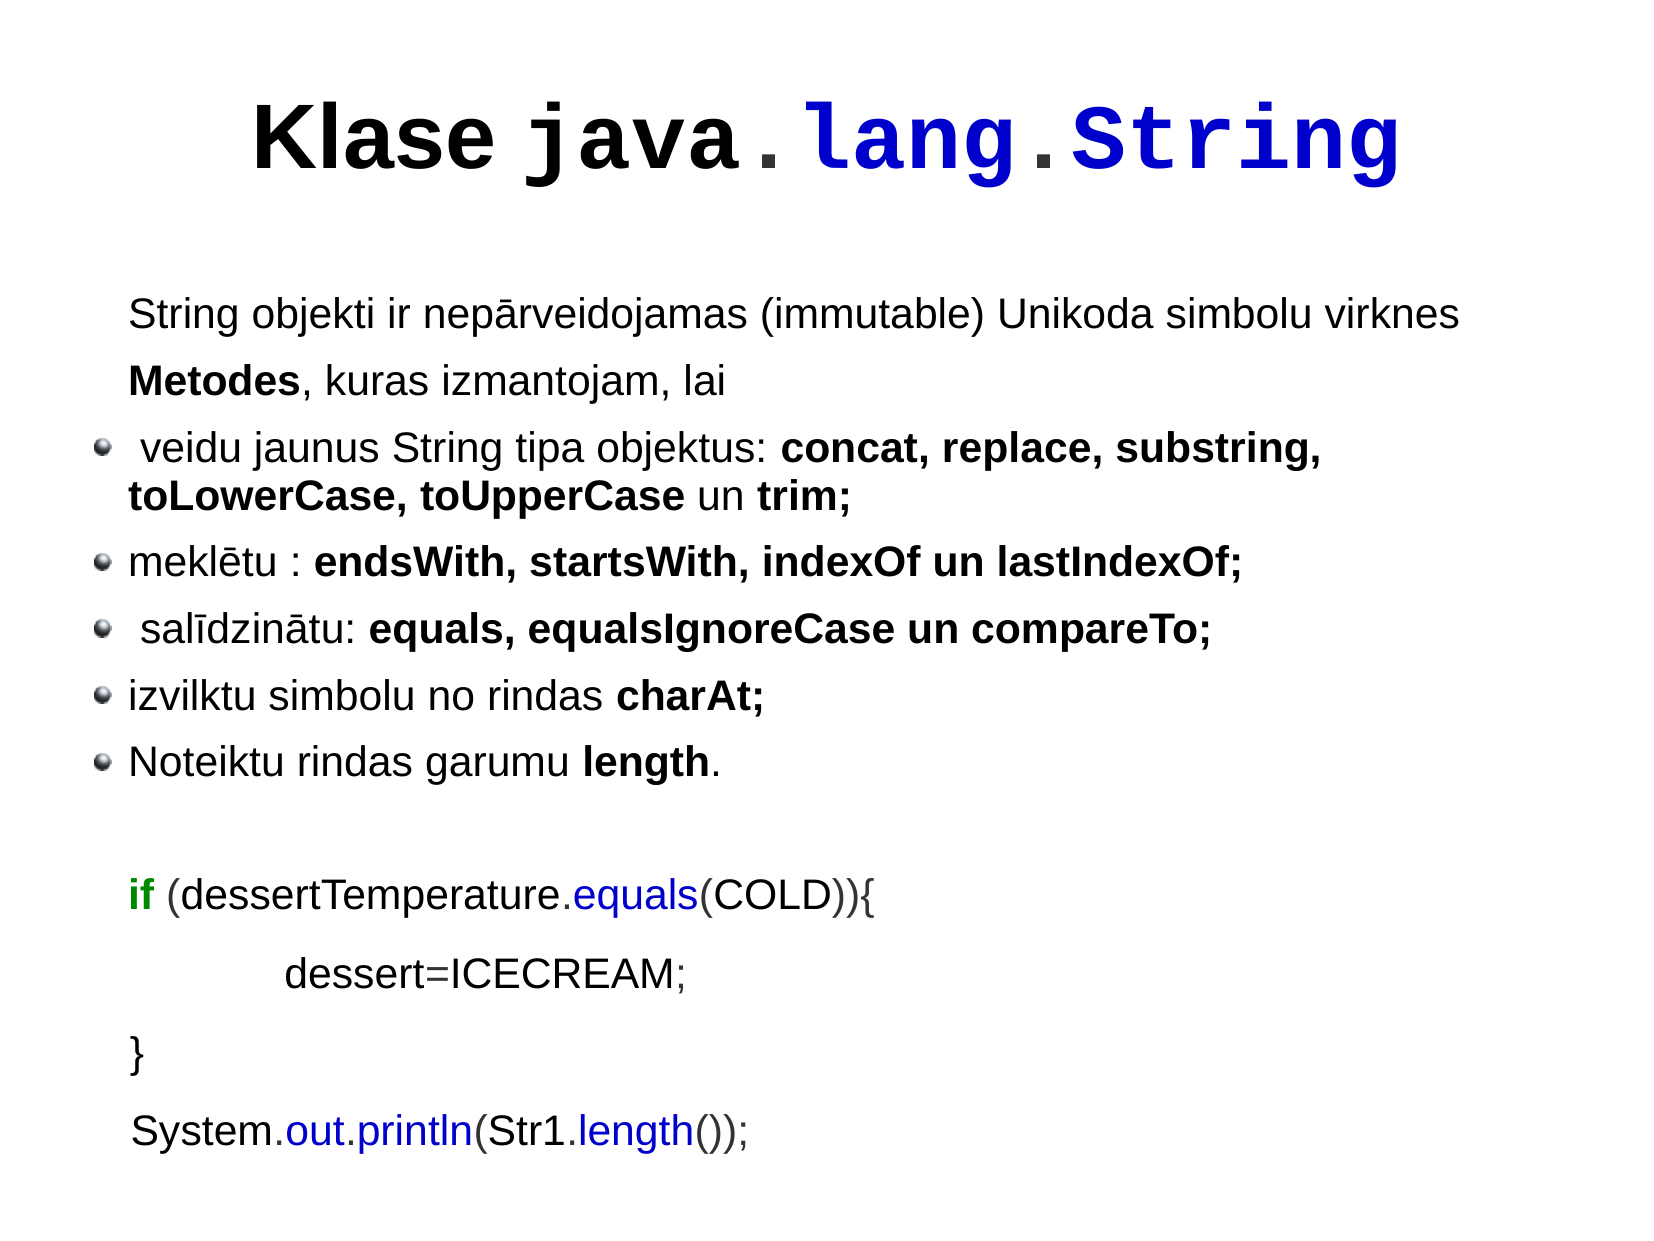

# Klase java.lang.String
String objekti ir nepārveidojamas (immutable) Unikoda simbolu virknes
Metodes, kuras izmantojam, lai
 veidu jaunus String tipa objektus: concat, replace, substring, toLowerCase, toUpperCase un trim;
meklētu : endsWith, startsWith, indexOf un lastIndexOf;
 salīdzinātu: equals, equalsIgnoreCase un compareTo;
izvilktu simbolu no rindas charAt;
Noteiktu rindas garumu length.
if (dessertTemperature.equals(COLD)){
 			 dessert=ICECREAM;
 	}
 System.out.println(Str1.length());